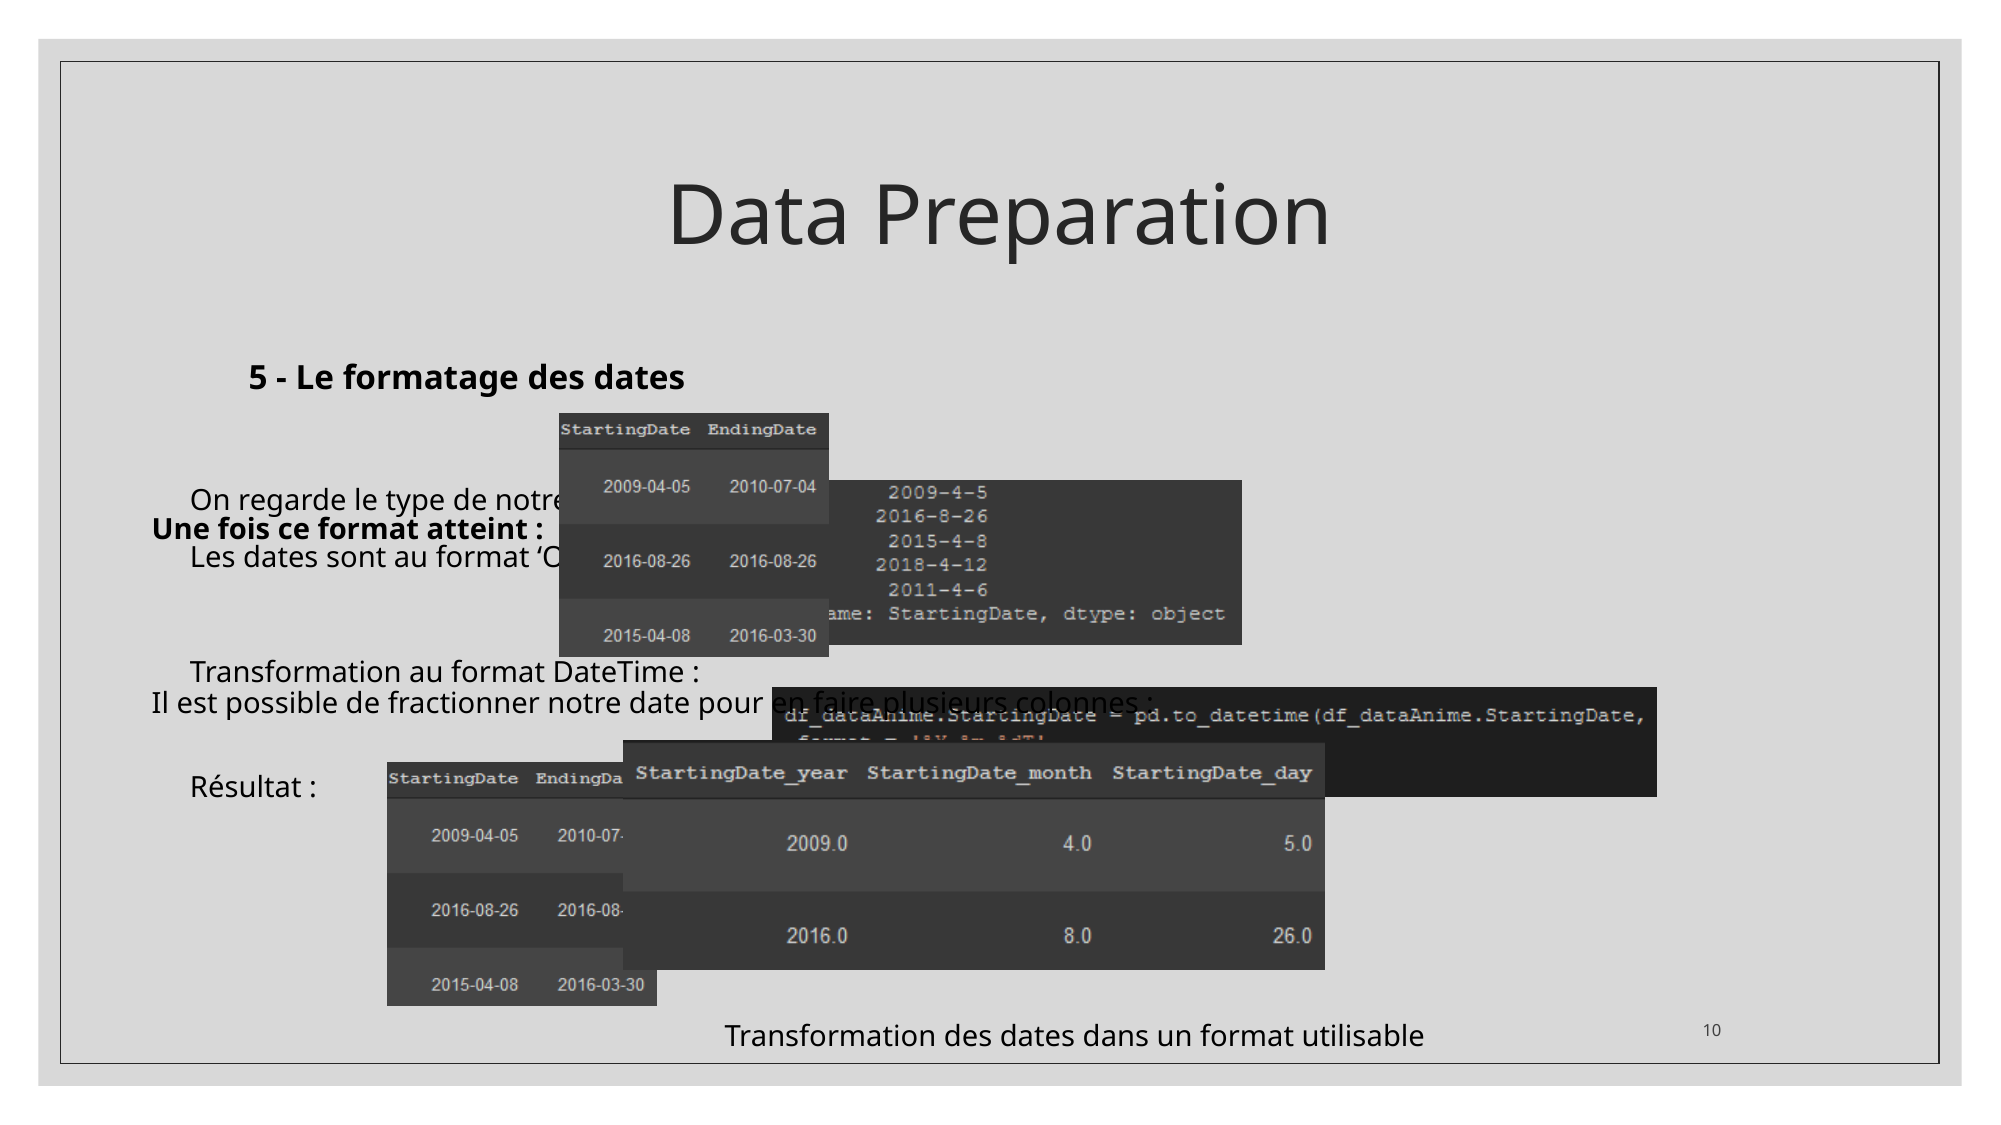

# Data Preparation
5 - Le formatage des dates
On regarde le type de notre date actuel :
Les dates sont au format ‘Object’
Transformation au format DateTime :
Résultat :
Une fois ce format atteint :
Il est possible de fractionner notre date pour en faire plusieurs colonnes :
Transformation des dates dans un format utilisable